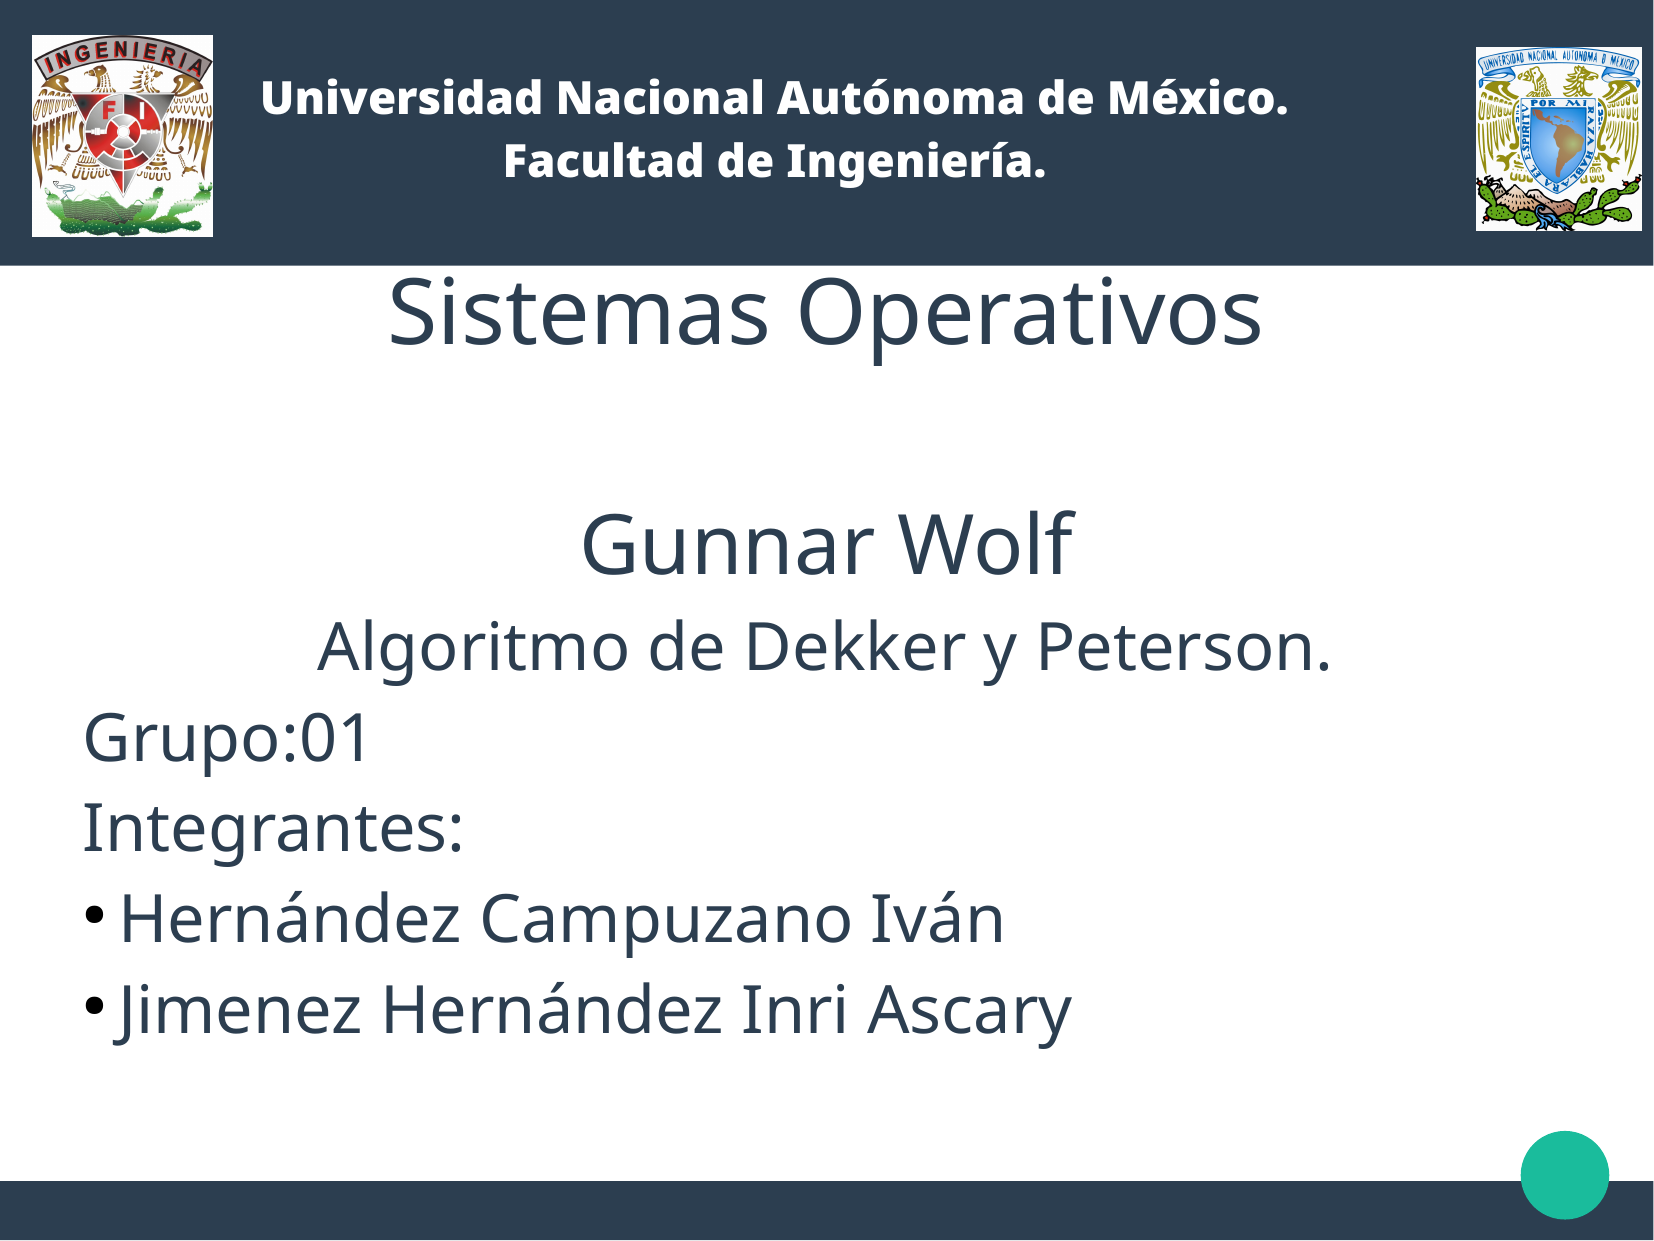

# Universidad Nacional Autónoma de México. Facultad de Ingeniería.
Sistemas Operativos
Gunnar Wolf
Algoritmo de Dekker y Peterson.
Grupo:01
Integrantes:
Hernández Campuzano Iván
Jimenez Hernández Inri Ascary